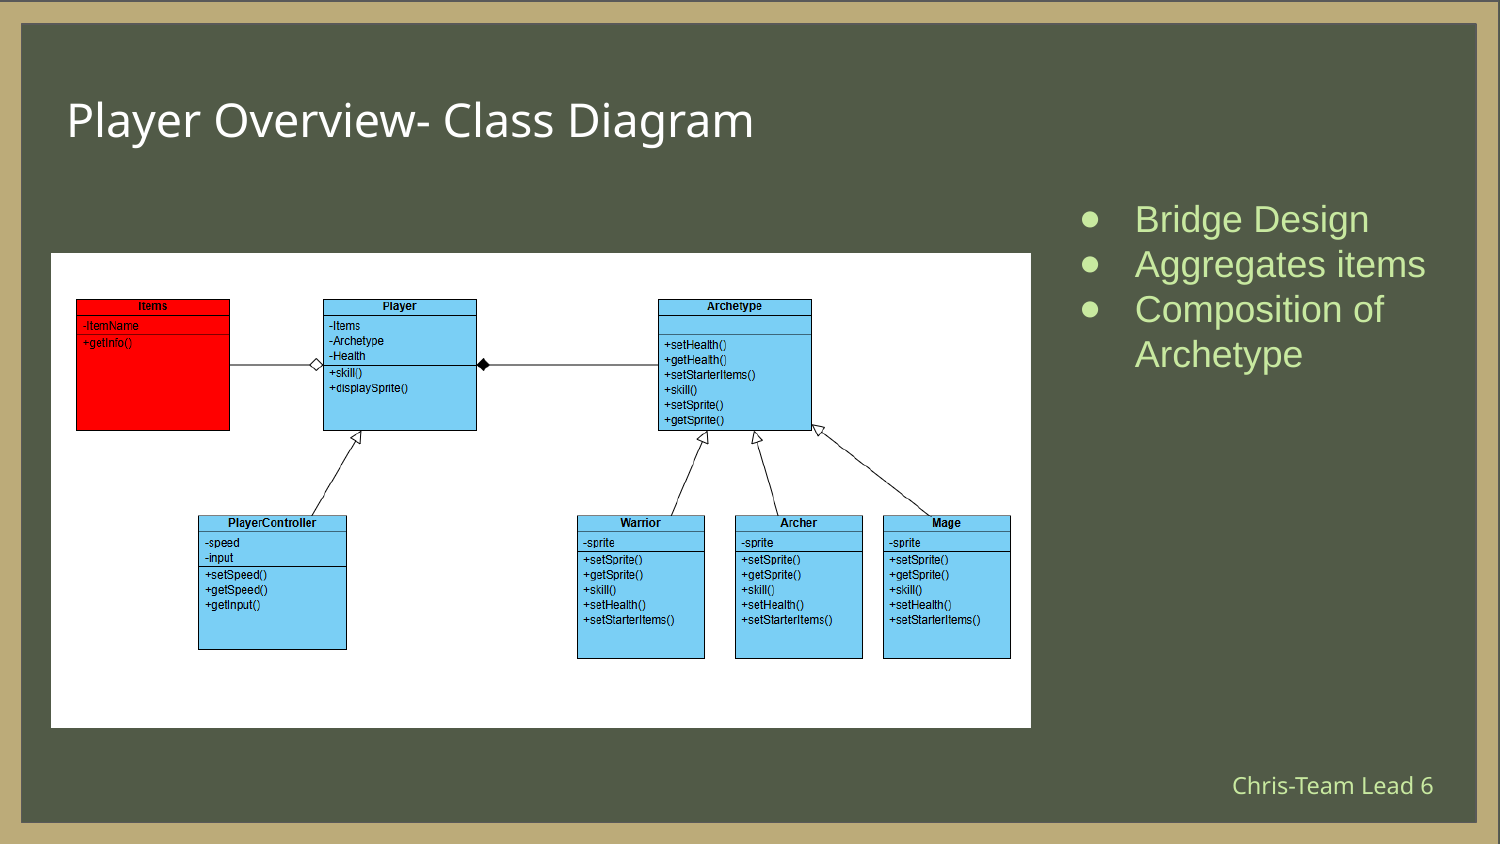

# Player Overview- Class Diagram
Bridge Design
Aggregates items
Composition of Archetype
Chris-Team Lead 6